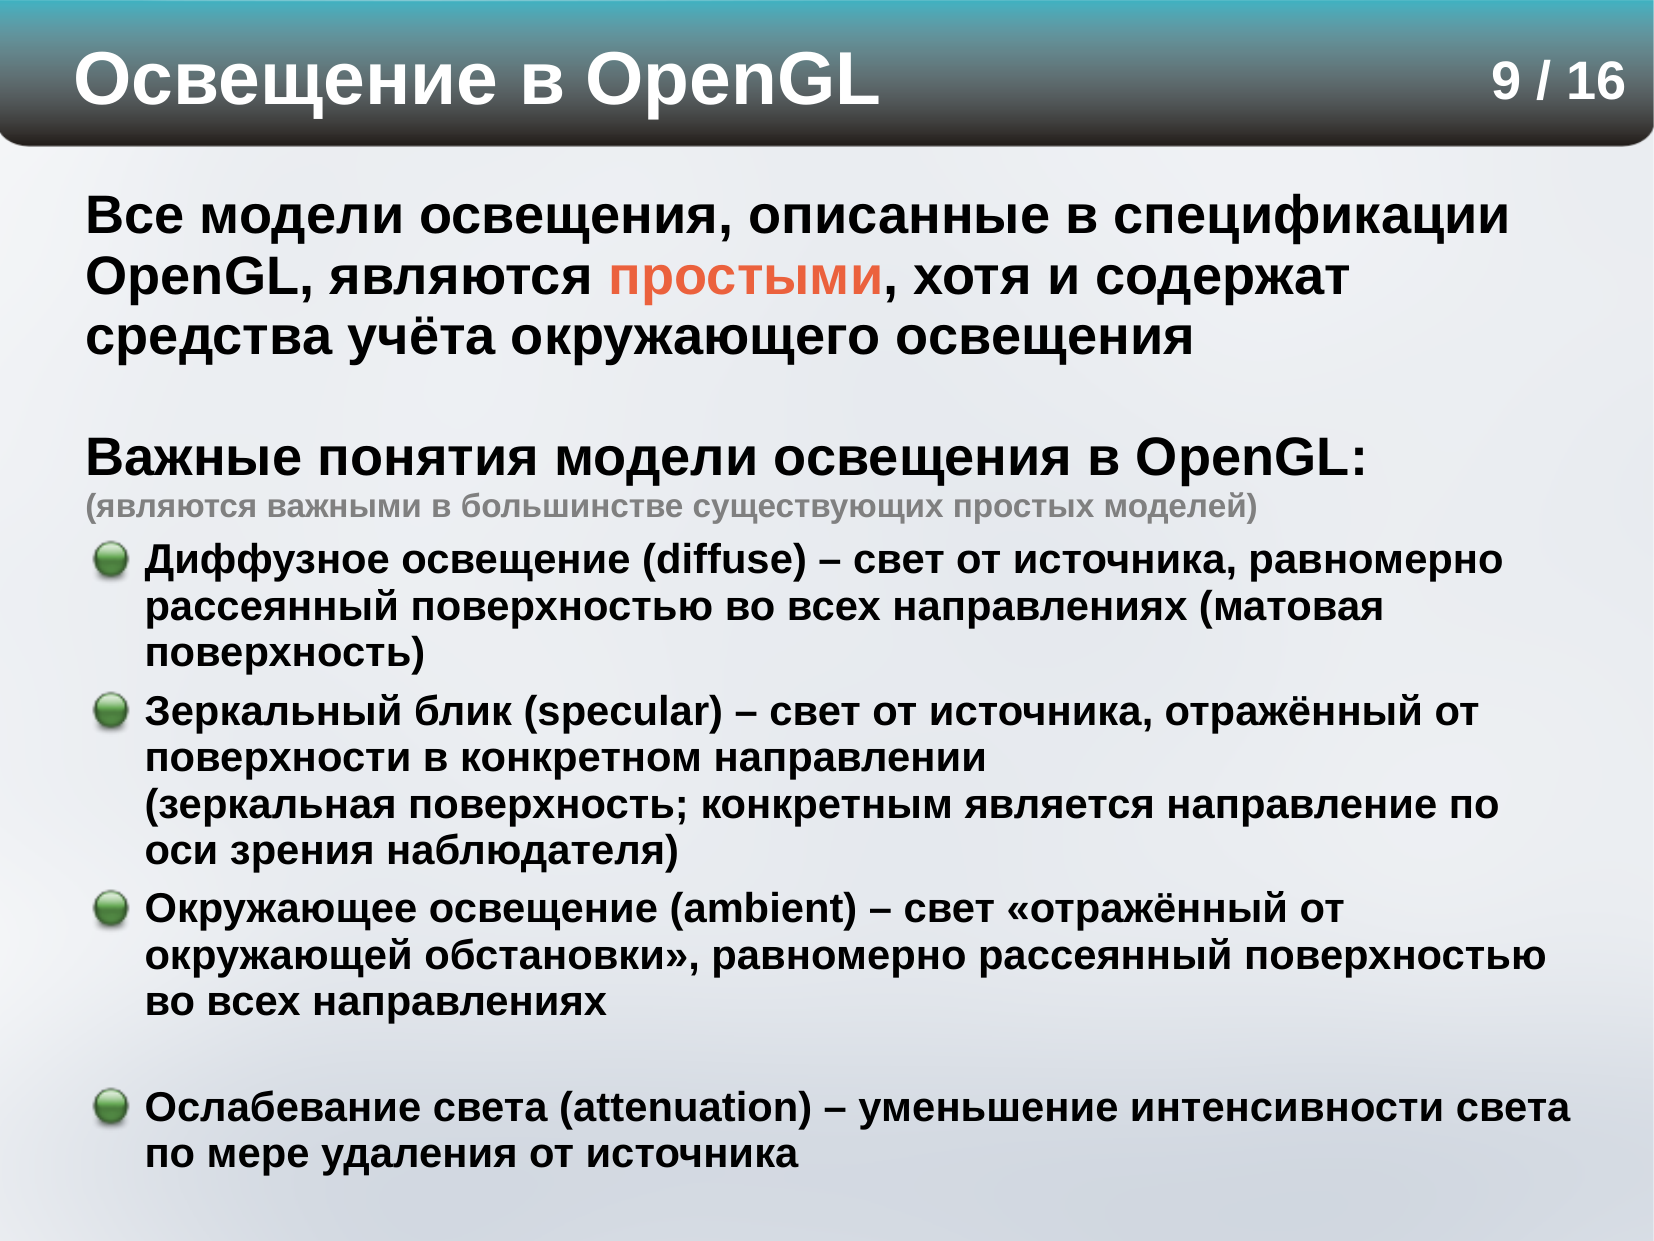

Освещение в OpenGL
Все модели освещения, описанные в спецификации OpenGL, являются простыми, хотя и содержат средства учёта окружающего освещения
Важные понятия модели освещения в OpenGL:
(являются важными в большинстве существующих простых моделей)
Диффузное освещение (diffuse) – свет от источника, равномерно рассеянный поверхностью во всех направлениях (матовая поверхность)
Зеркальный блик (specular) – свет от источника, отражённый от поверхности в конкретном направлении
(зеркальная поверхность; конкретным является направление по оси зрения наблюдателя)
Окружающее освещение (ambient) – свет «отражённый от окружающей обстановки», равномерно рассеянный поверхностью во всех направлениях
Ослабевание света (attenuation) – уменьшение интенсивности света по мере удаления от источника